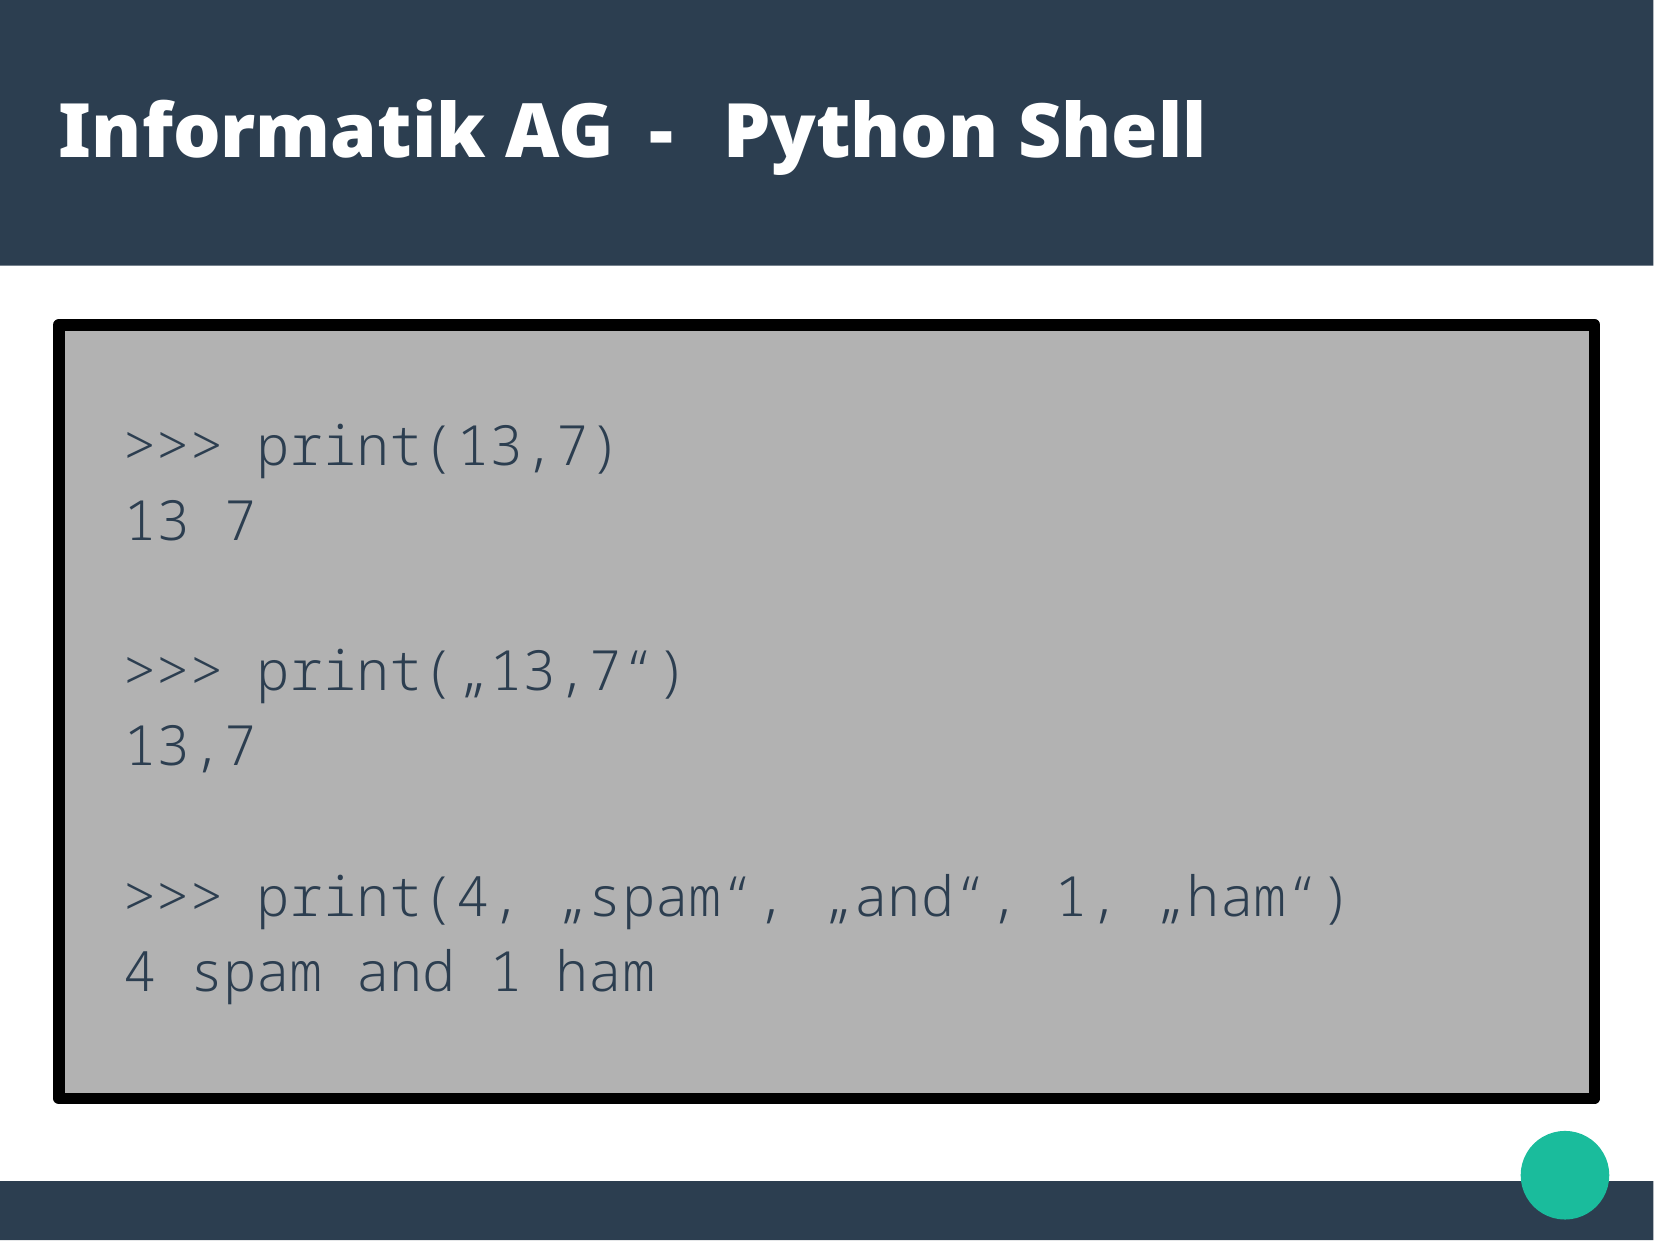

# Informatik AG	-	Python Shell
>>> print(13,7)
13 7
>>> print(„13,7“)
13,7
>>> print(4, „spam“, „and“, 1, „ham“)
4 spam and 1 ham